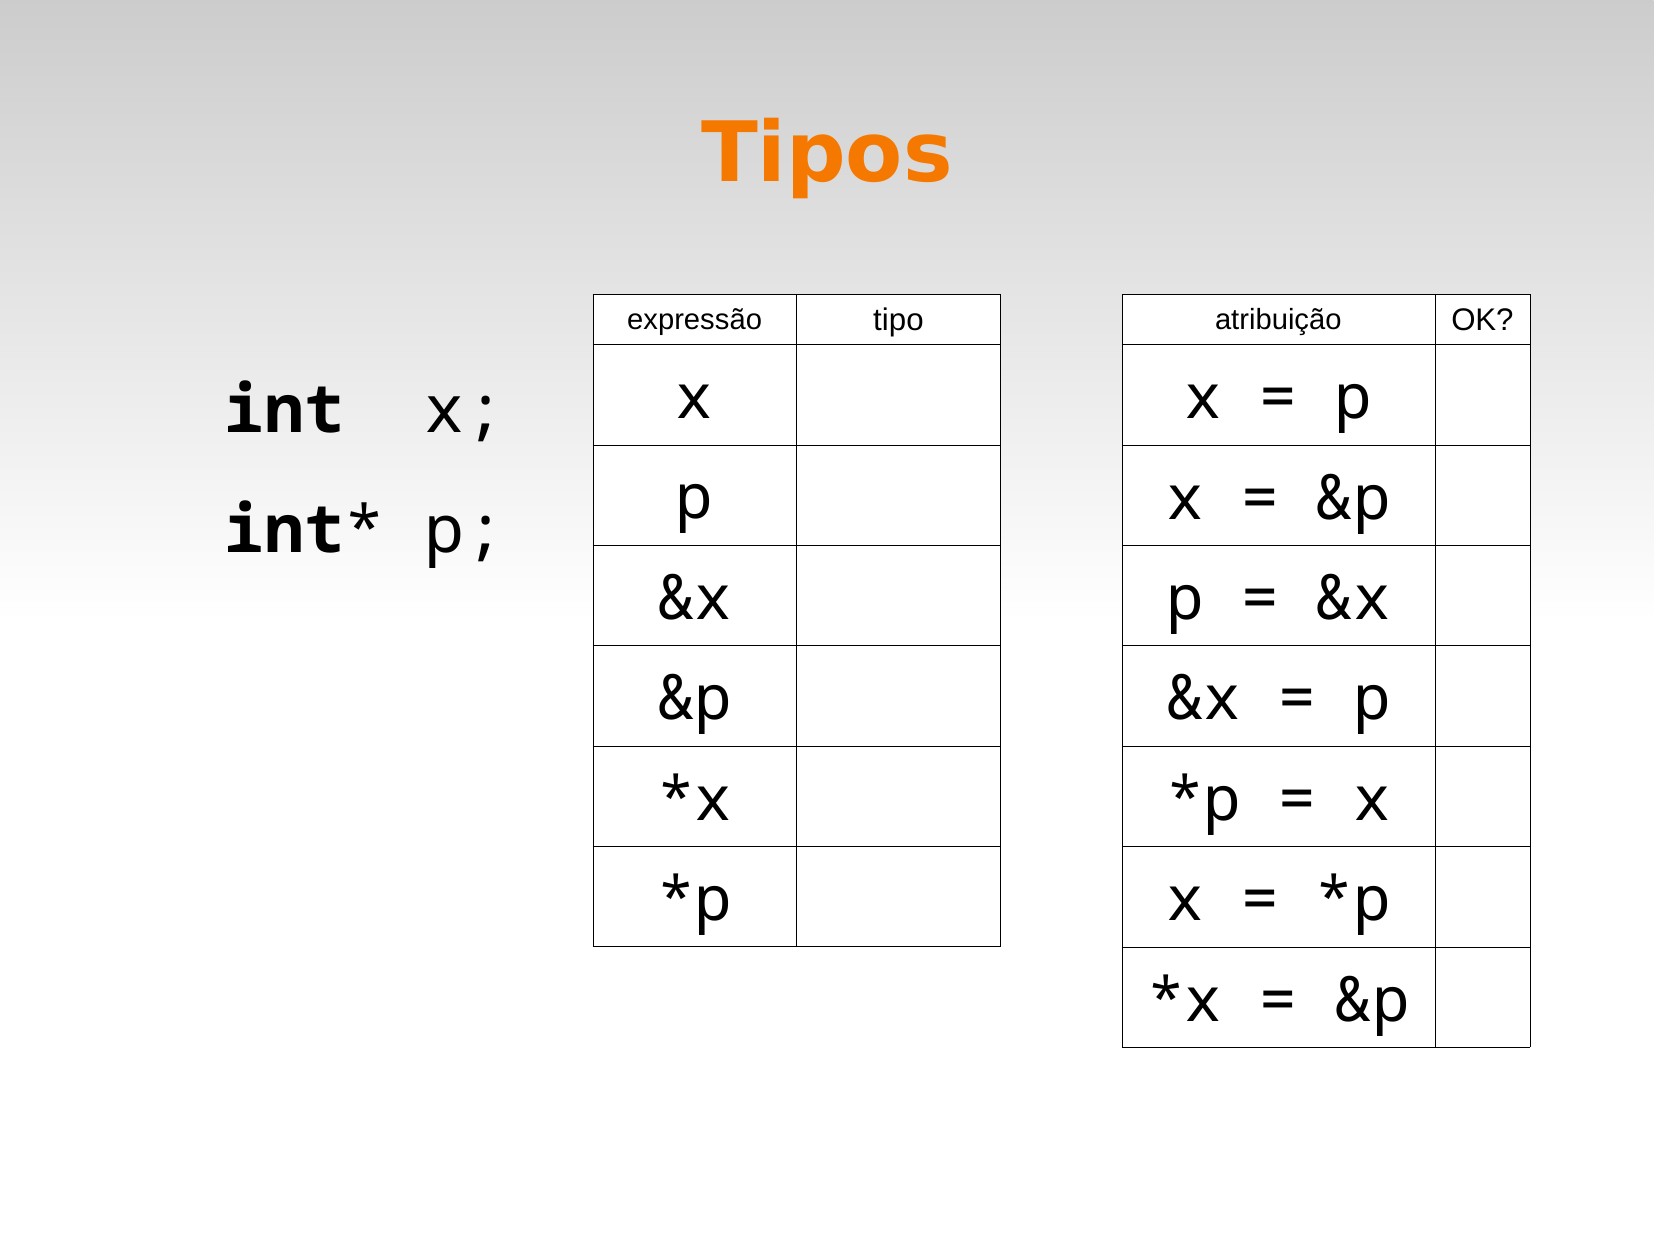

# Tipos
| expressão | tipo |
| --- | --- |
| x | |
| p | |
| &x | |
| &p | |
| \*x | |
| \*p | |
| atribuição | OK? |
| --- | --- |
| x = p | |
| x = &p | |
| p = &x | |
| &x = p | |
| \*p = x | |
| x = \*p | |
| \*x = &p | |
int x;
int* p;